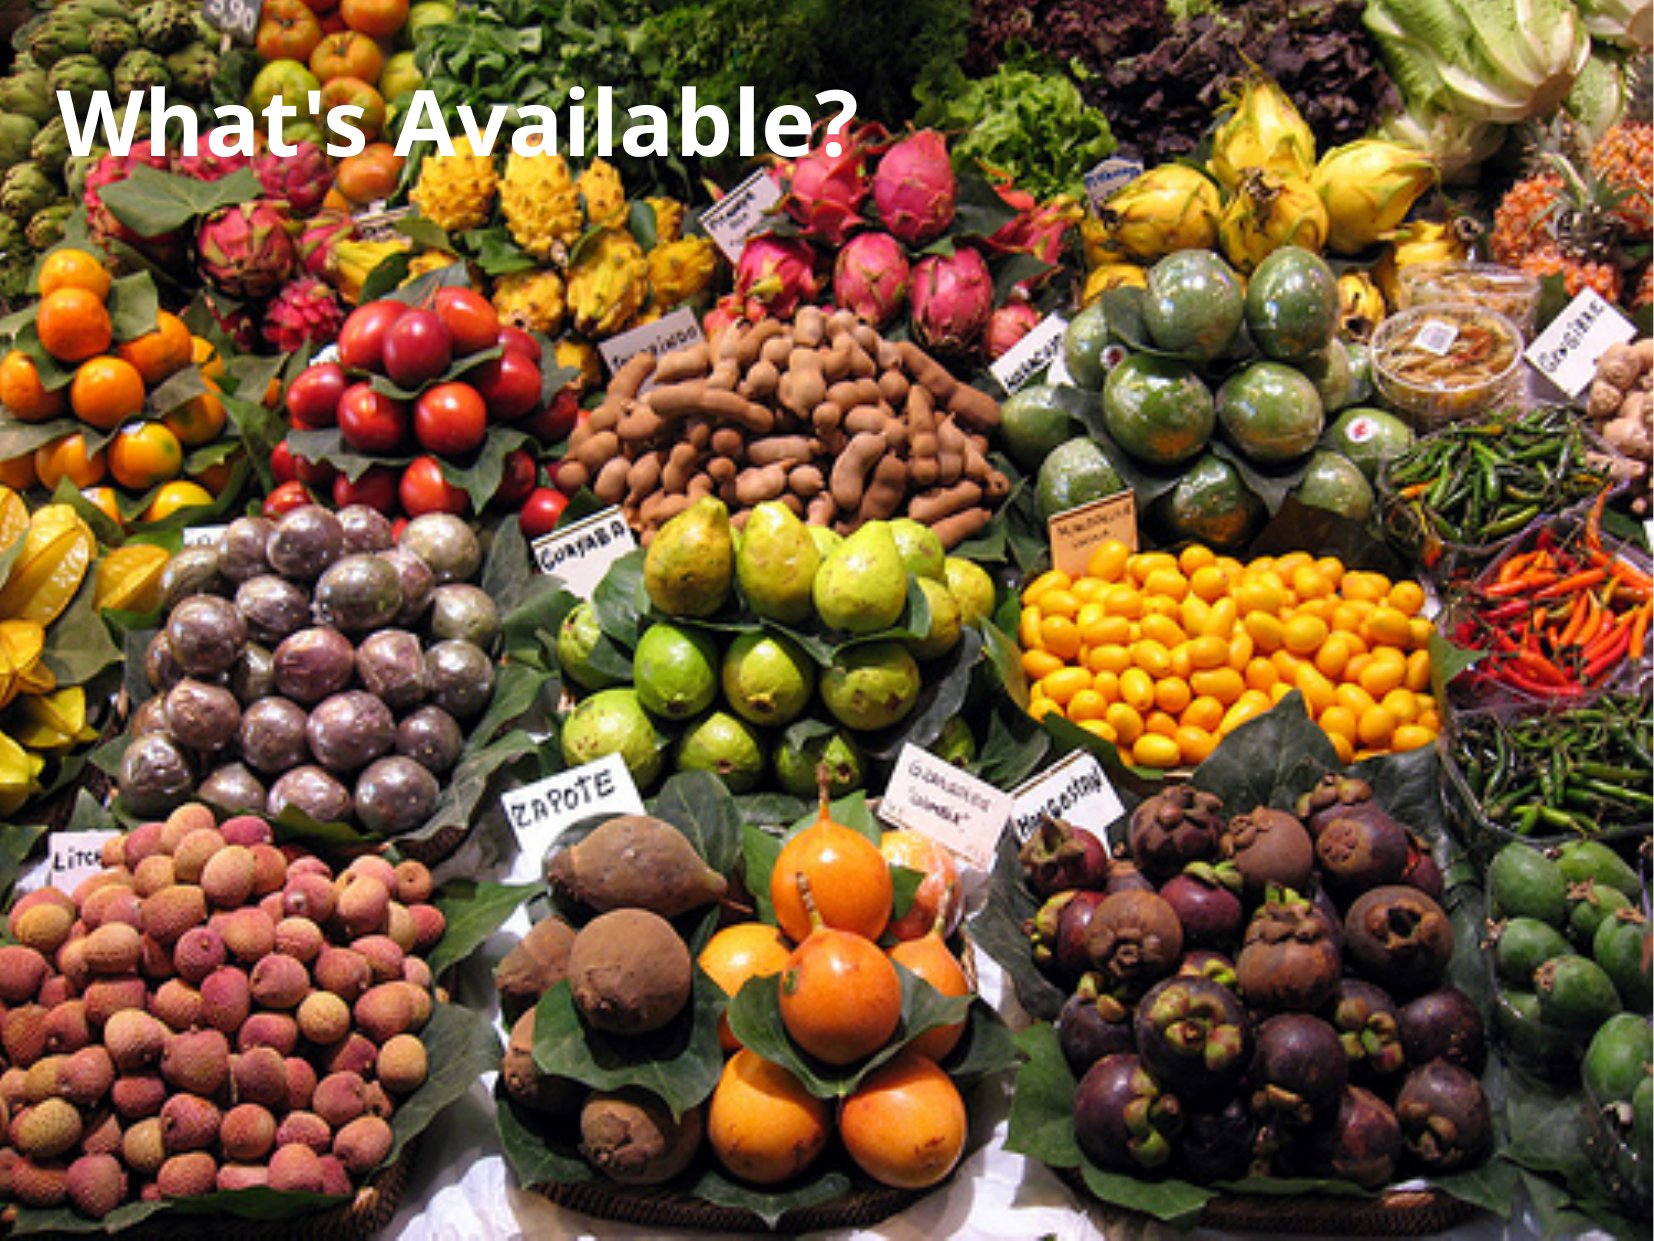

#
What's Available?
binaries are not only output
14